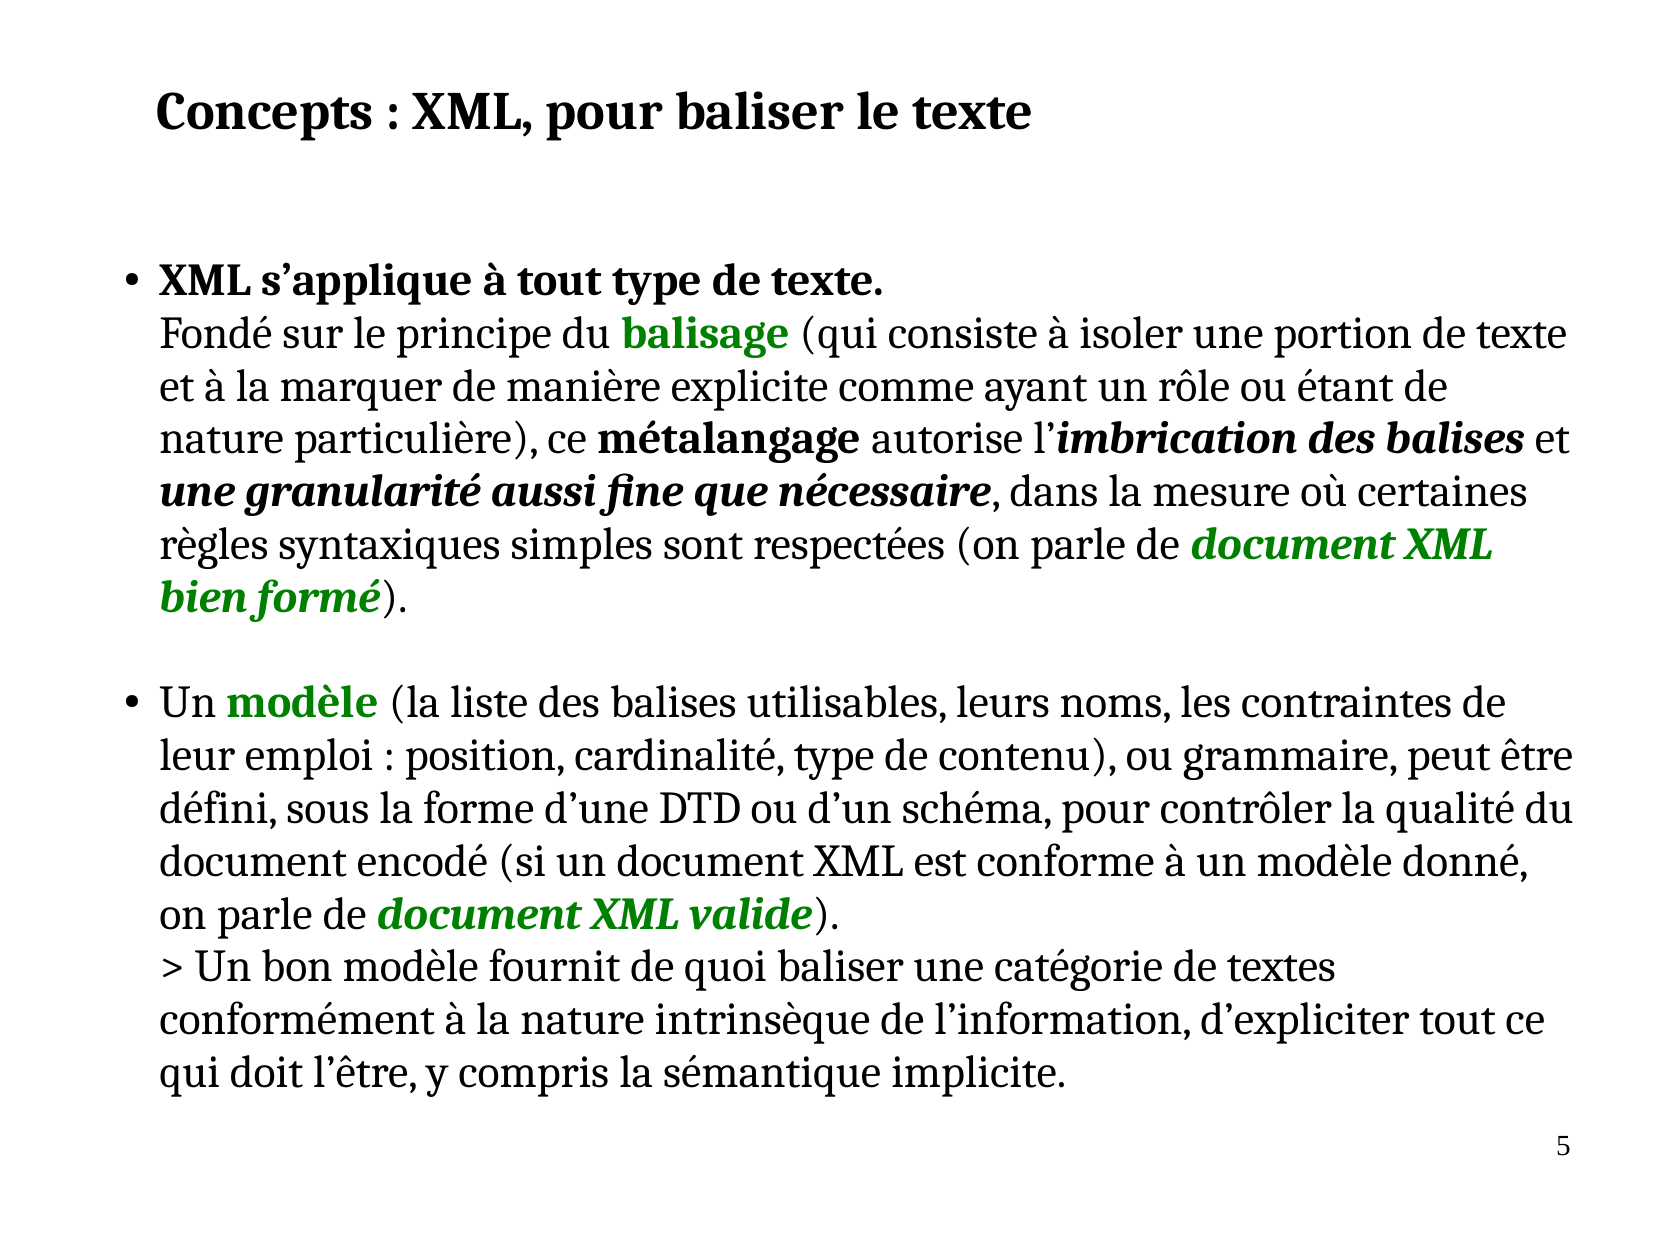

# Concepts : XML, pour baliser le texte
XML s’applique à tout type de texte.
Fondé sur le principe du balisage (qui consiste à isoler une portion de texte et à la marquer de manière explicite comme ayant un rôle ou étant de nature particulière), ce métalangage autorise l’imbrication des balises et une granularité aussi fine que nécessaire, dans la mesure où certaines règles syntaxiques simples sont respectées (on parle de document XML bien formé).
Un modèle (la liste des balises utilisables, leurs noms, les contraintes de leur emploi : position, cardinalité, type de contenu), ou grammaire, peut être défini, sous la forme d’une DTD ou d’un schéma, pour contrôler la qualité du document encodé (si un document XML est conforme à un modèle donné, on parle de document XML valide).
> Un bon modèle fournit de quoi baliser une catégorie de textes conformément à la nature intrinsèque de l’information, d’expliciter tout ce qui doit l’être, y compris la sémantique implicite.
5